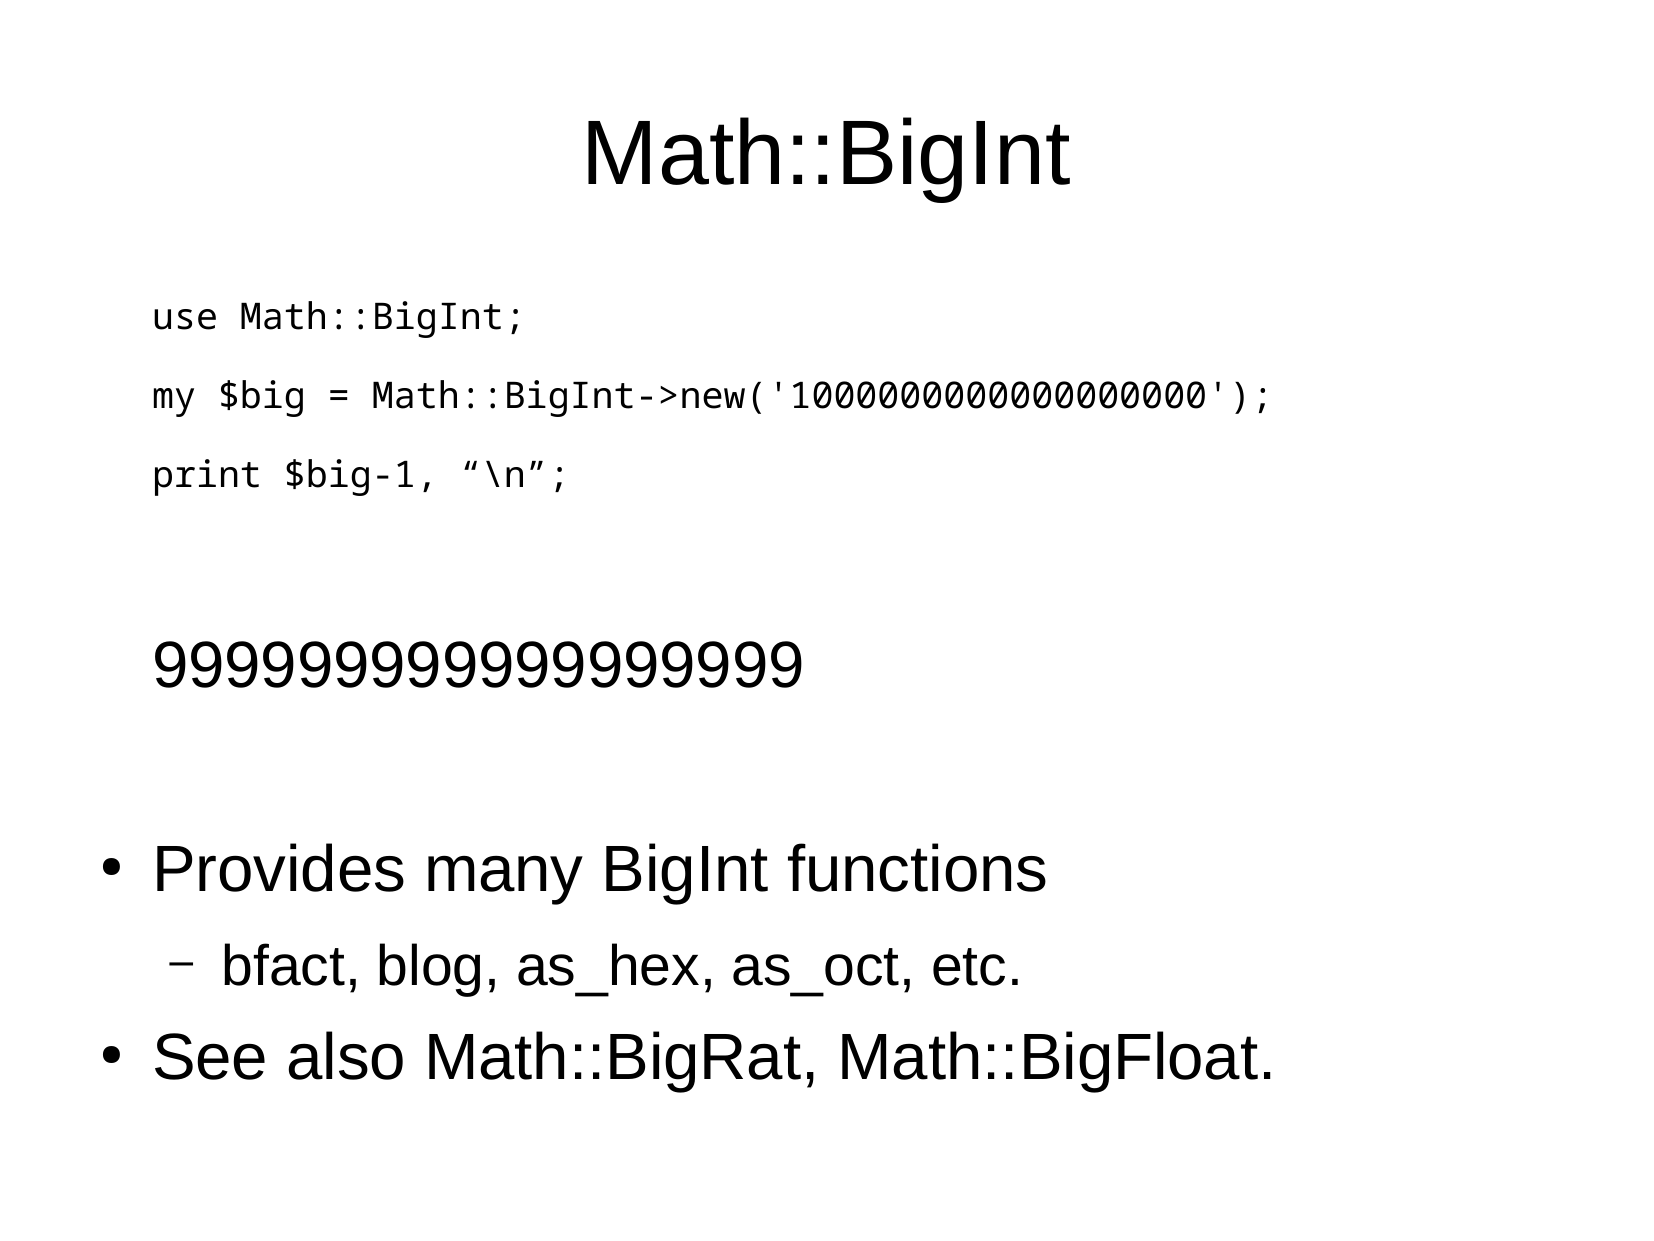

# Math::BigInt
use Math::BigInt;
my $big = Math::BigInt->new('1000000000000000000');
print $big-1, “\n”;
999999999999999999
Provides many BigInt functions
bfact, blog, as_hex, as_oct, etc.
See also Math::BigRat, Math::BigFloat.